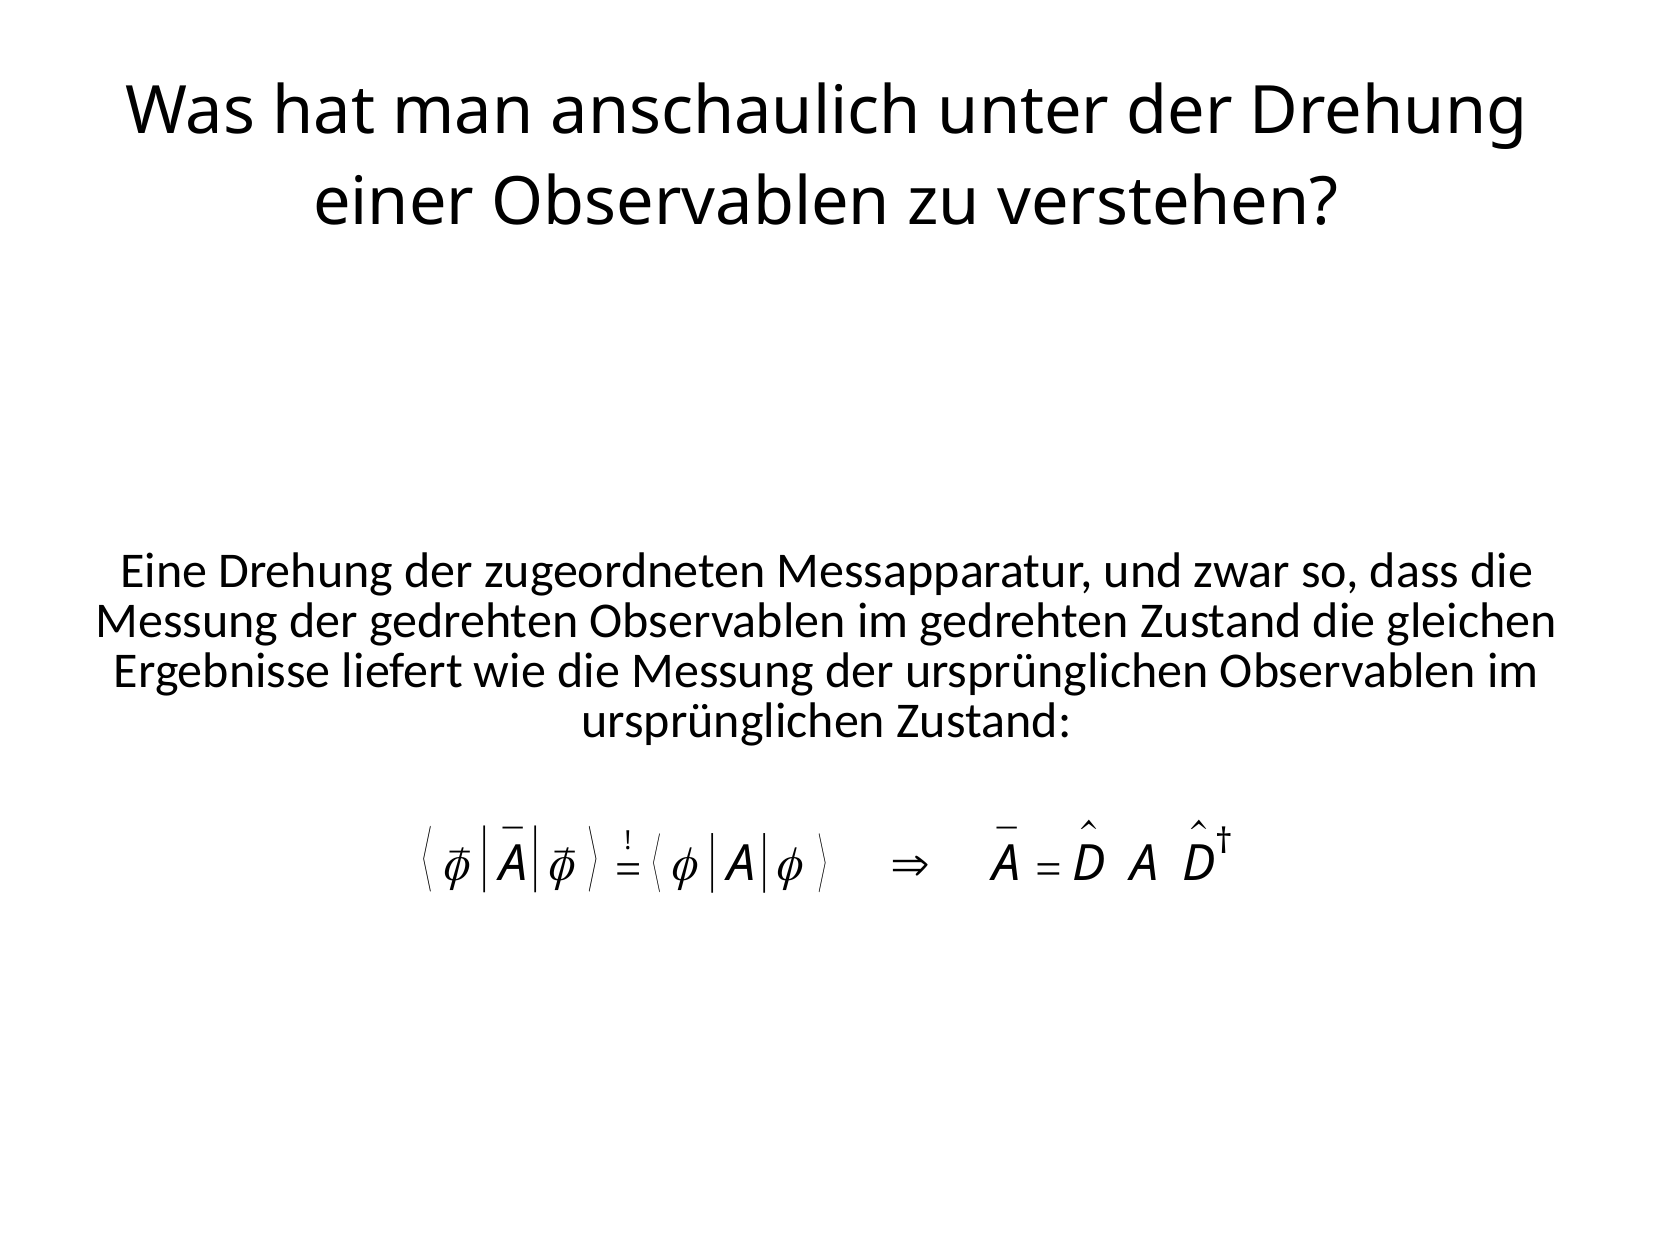

# Was hat man anschaulich unter der Drehung einer Observablen zu verstehen?
Eine Drehung der zugeordneten Messapparatur, und zwar so, dass die Messung der gedrehten Observablen im gedrehten Zustand die gleichen Ergebnisse liefert wie die Messung der ursprünglichen Observablen im ursprünglichen Zustand: